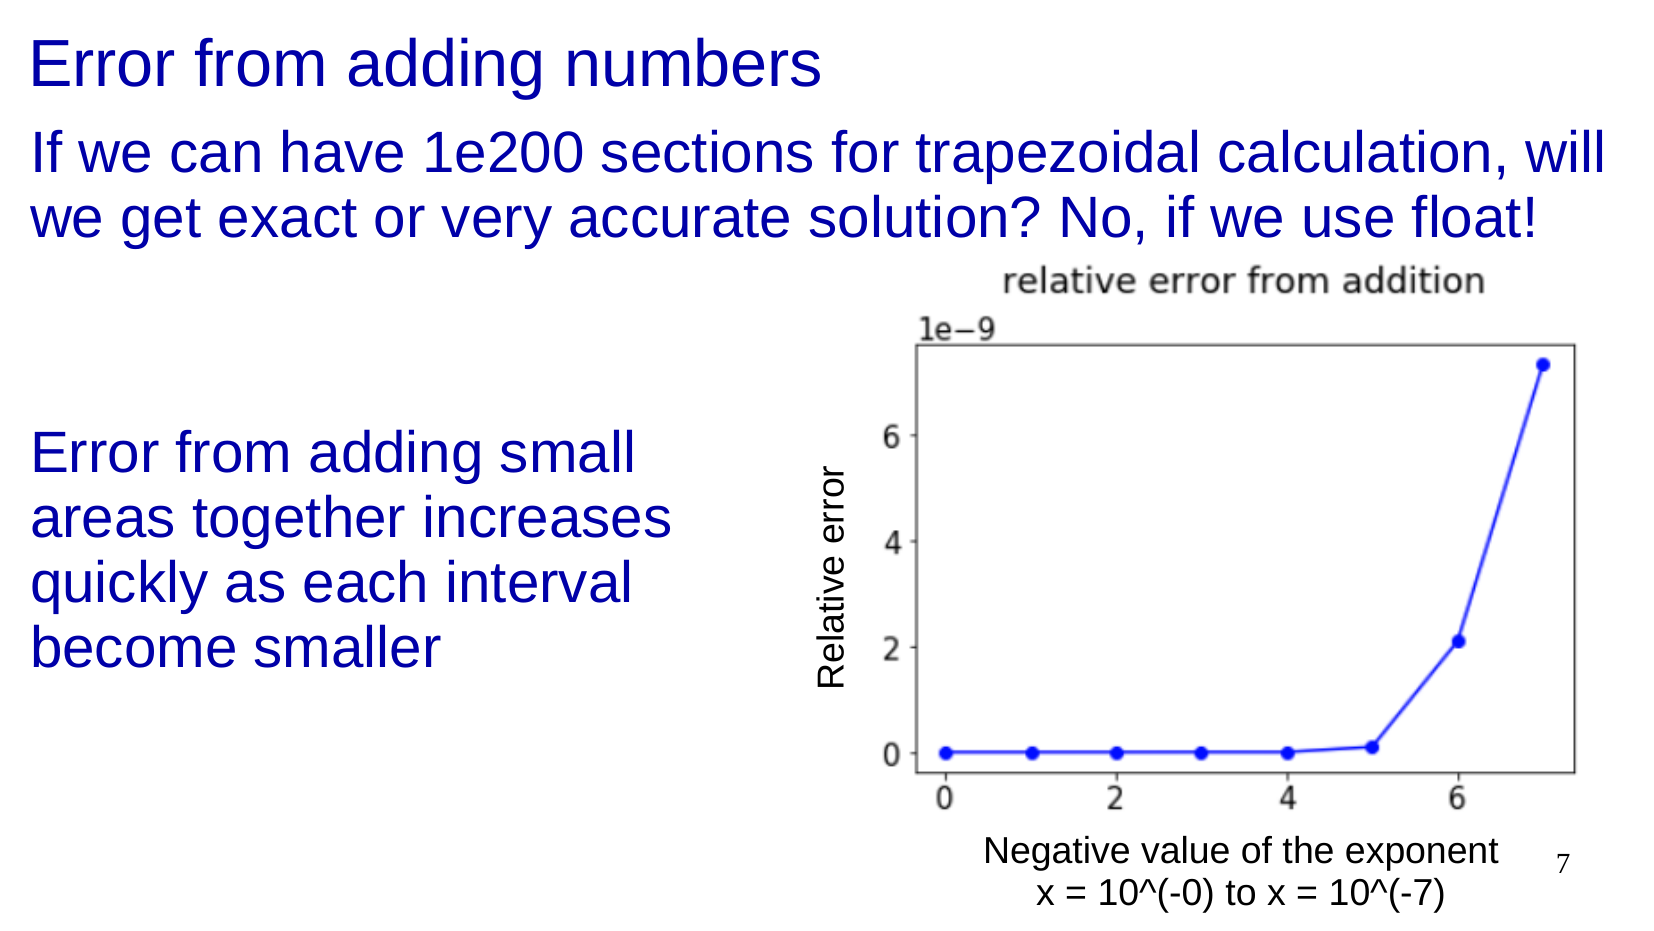

# Error from adding numbers
If we can have 1e200 sections for trapezoidal calculation, will we get exact or very accurate solution? No, if we use float!
Error from adding small areas together increases quickly as each interval become smaller
Relative error
Negative value of the exponent
x = 10^(-0) to x = 10^(-7)
7